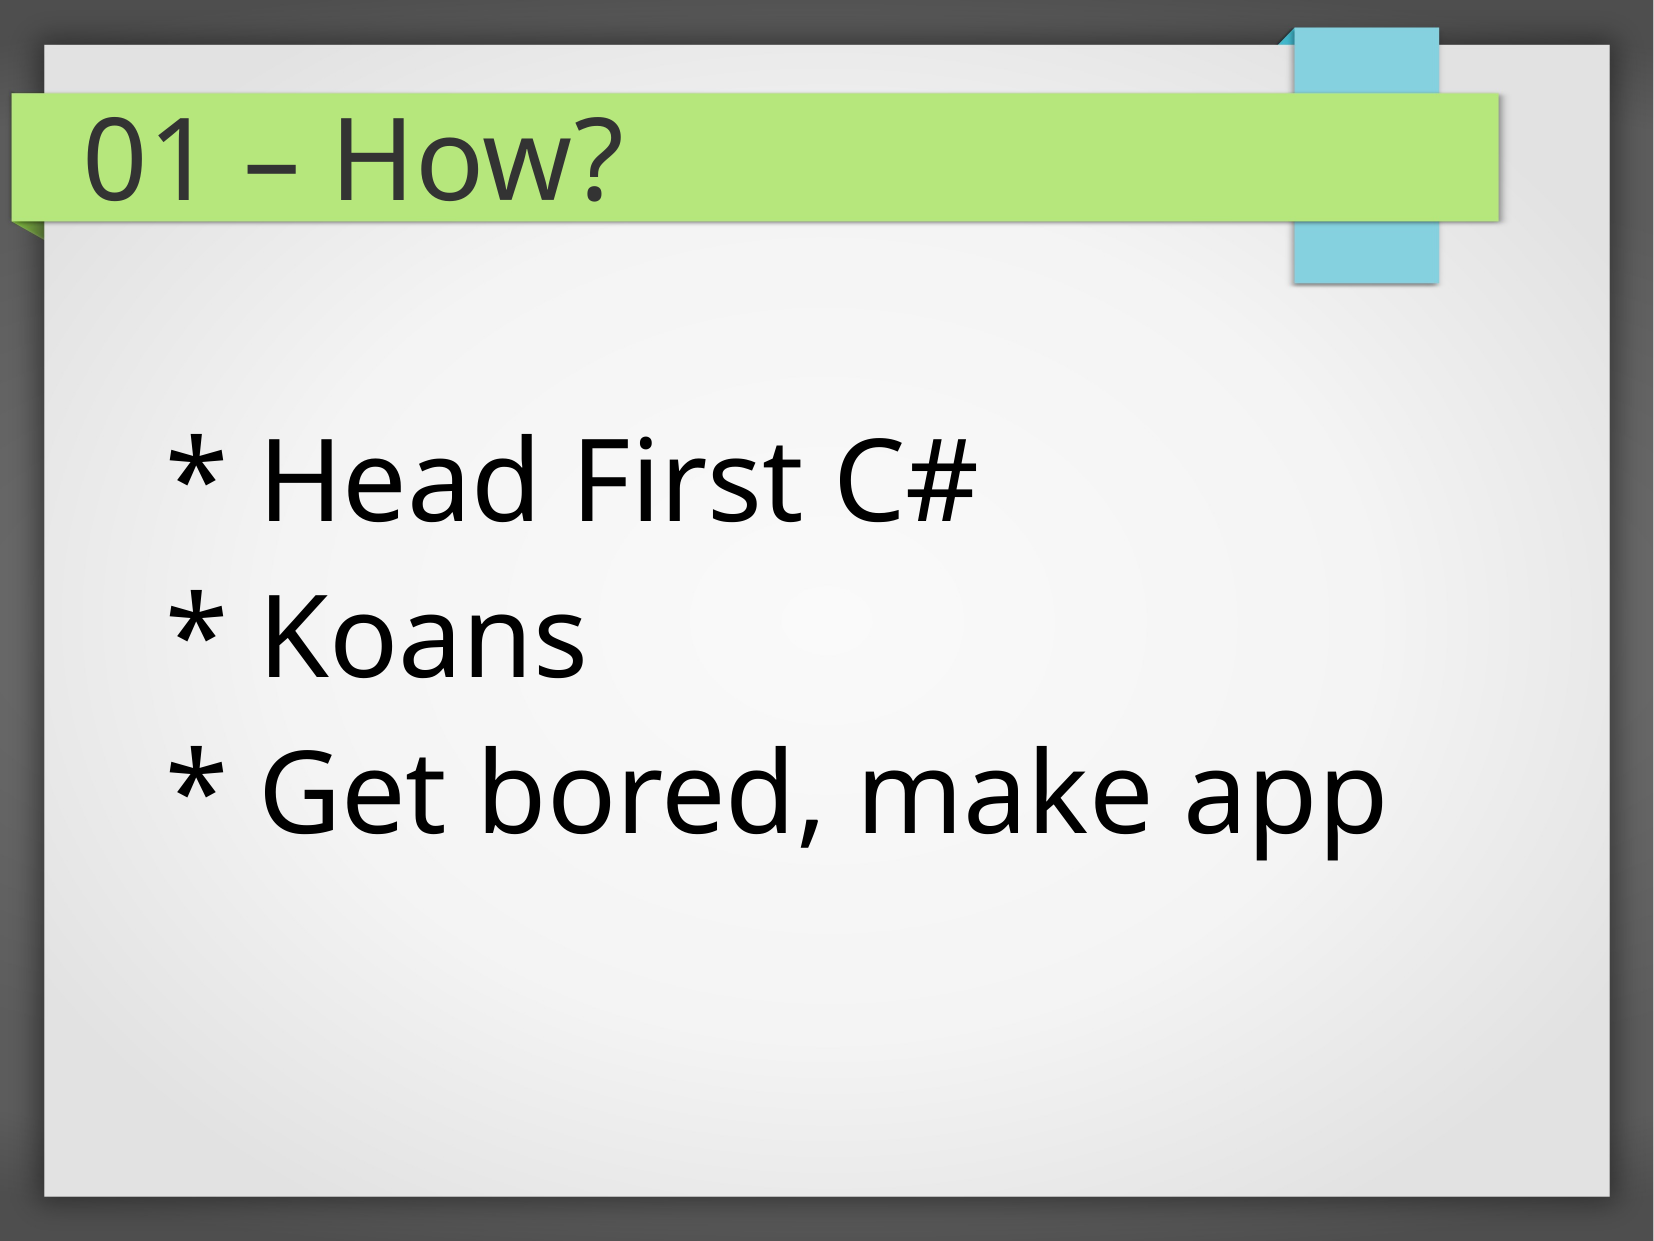

# 01 – How?
* Head First C#
* Koans
* Get bored, make app